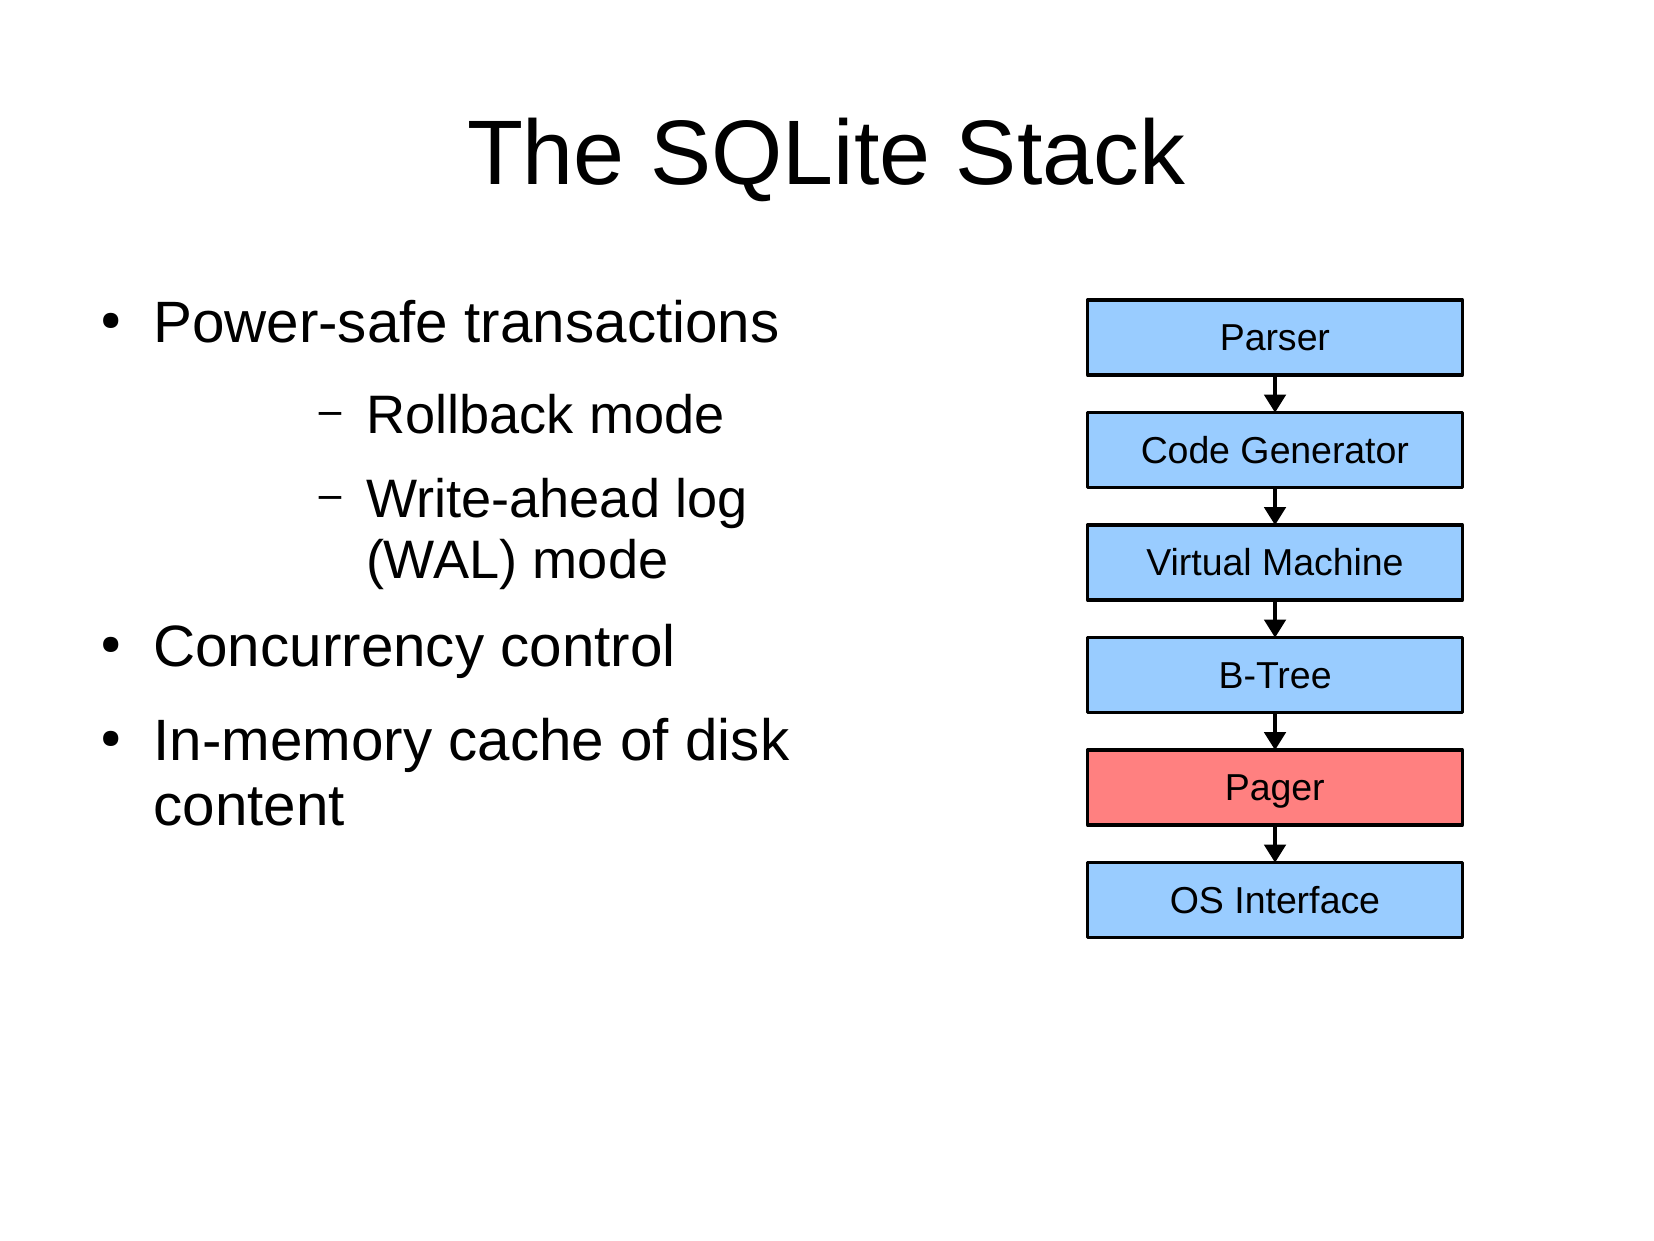

# The SQLite Stack
Power-safe transactions
Rollback mode
Write-ahead log (WAL) mode
Concurrency control
In-memory cache of disk content
Parser
Code Generator
Virtual Machine
B-Tree
Pager
OS Interface